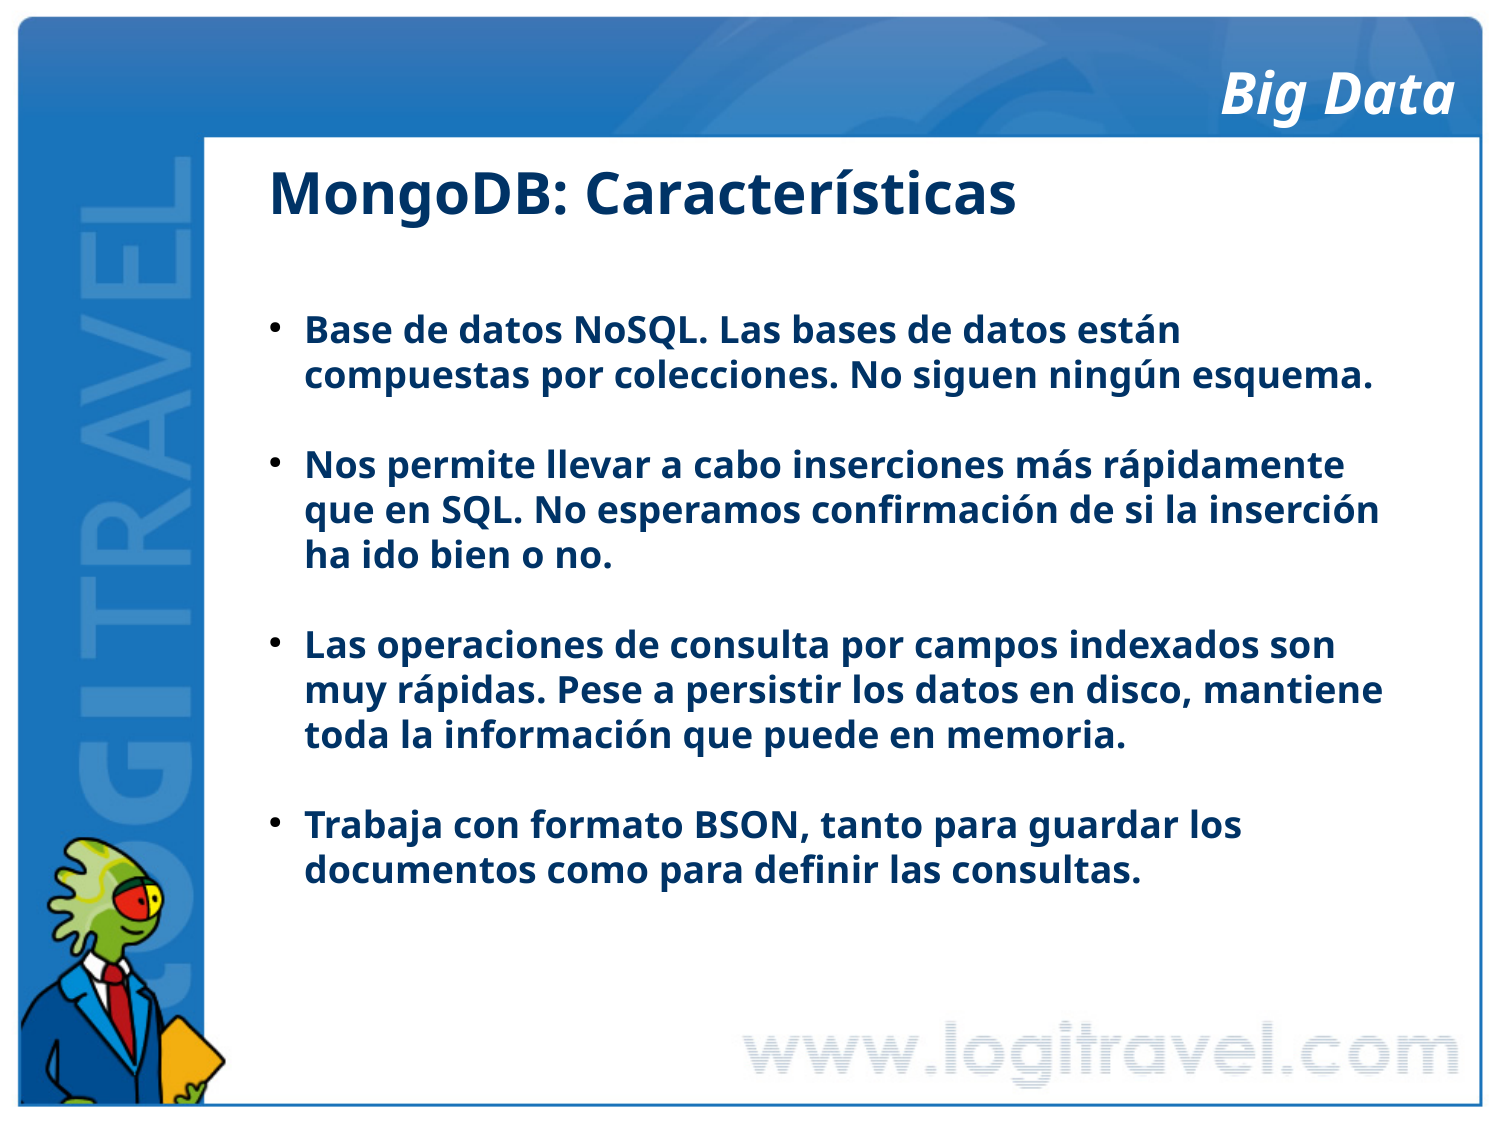

Big Data
MongoDB: Características
Base de datos NoSQL. Las bases de datos están compuestas por colecciones. No siguen ningún esquema.
Nos permite llevar a cabo inserciones más rápidamente que en SQL. No esperamos confirmación de si la inserción ha ido bien o no.
Las operaciones de consulta por campos indexados son muy rápidas. Pese a persistir los datos en disco, mantiene toda la información que puede en memoria.
Trabaja con formato BSON, tanto para guardar los documentos como para definir las consultas.